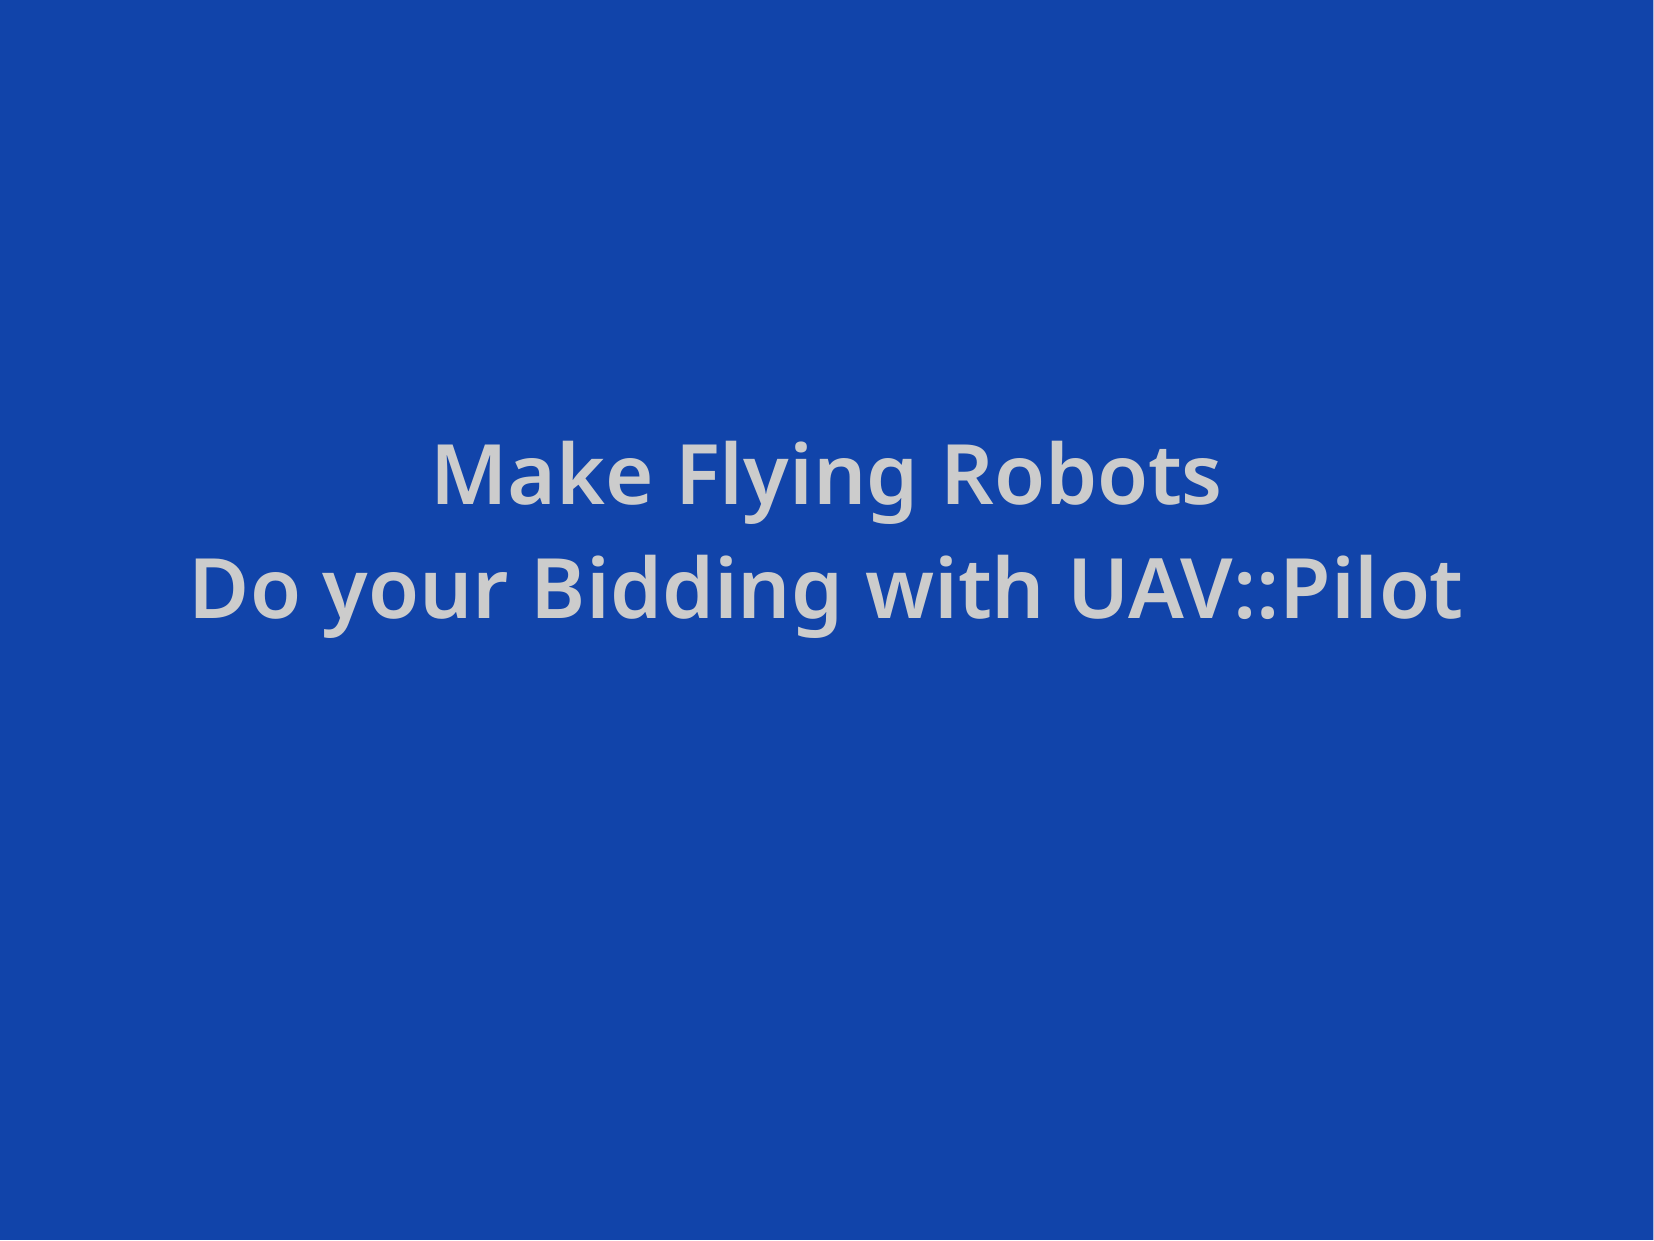

# Make Flying Robots
Do your Bidding with UAV::Pilot